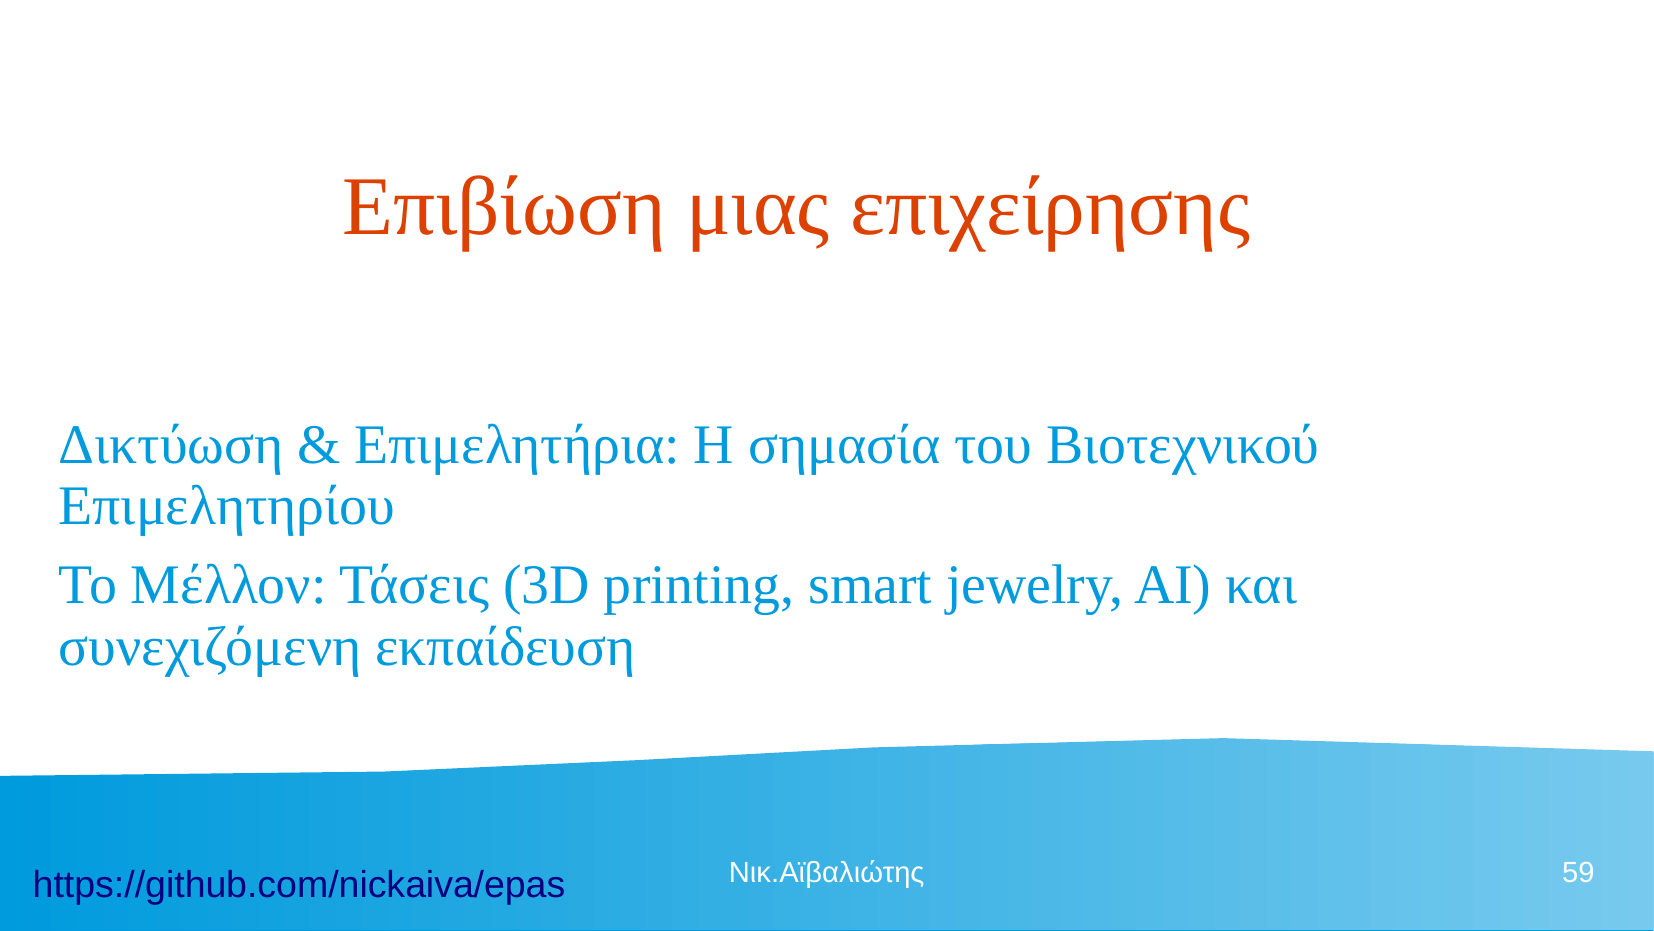

# Επιβίωση μιας επιχείρησης
Δικτύωση & Επιμελητήρια: Η σημασία του Βιοτεχνικού Επιμελητηρίου
Το Μέλλον: Τάσεις (3D printing, smart jewelry, AI) και συνεχιζόμενη εκπαίδευση
Νικ.Αϊβαλιώτης
59